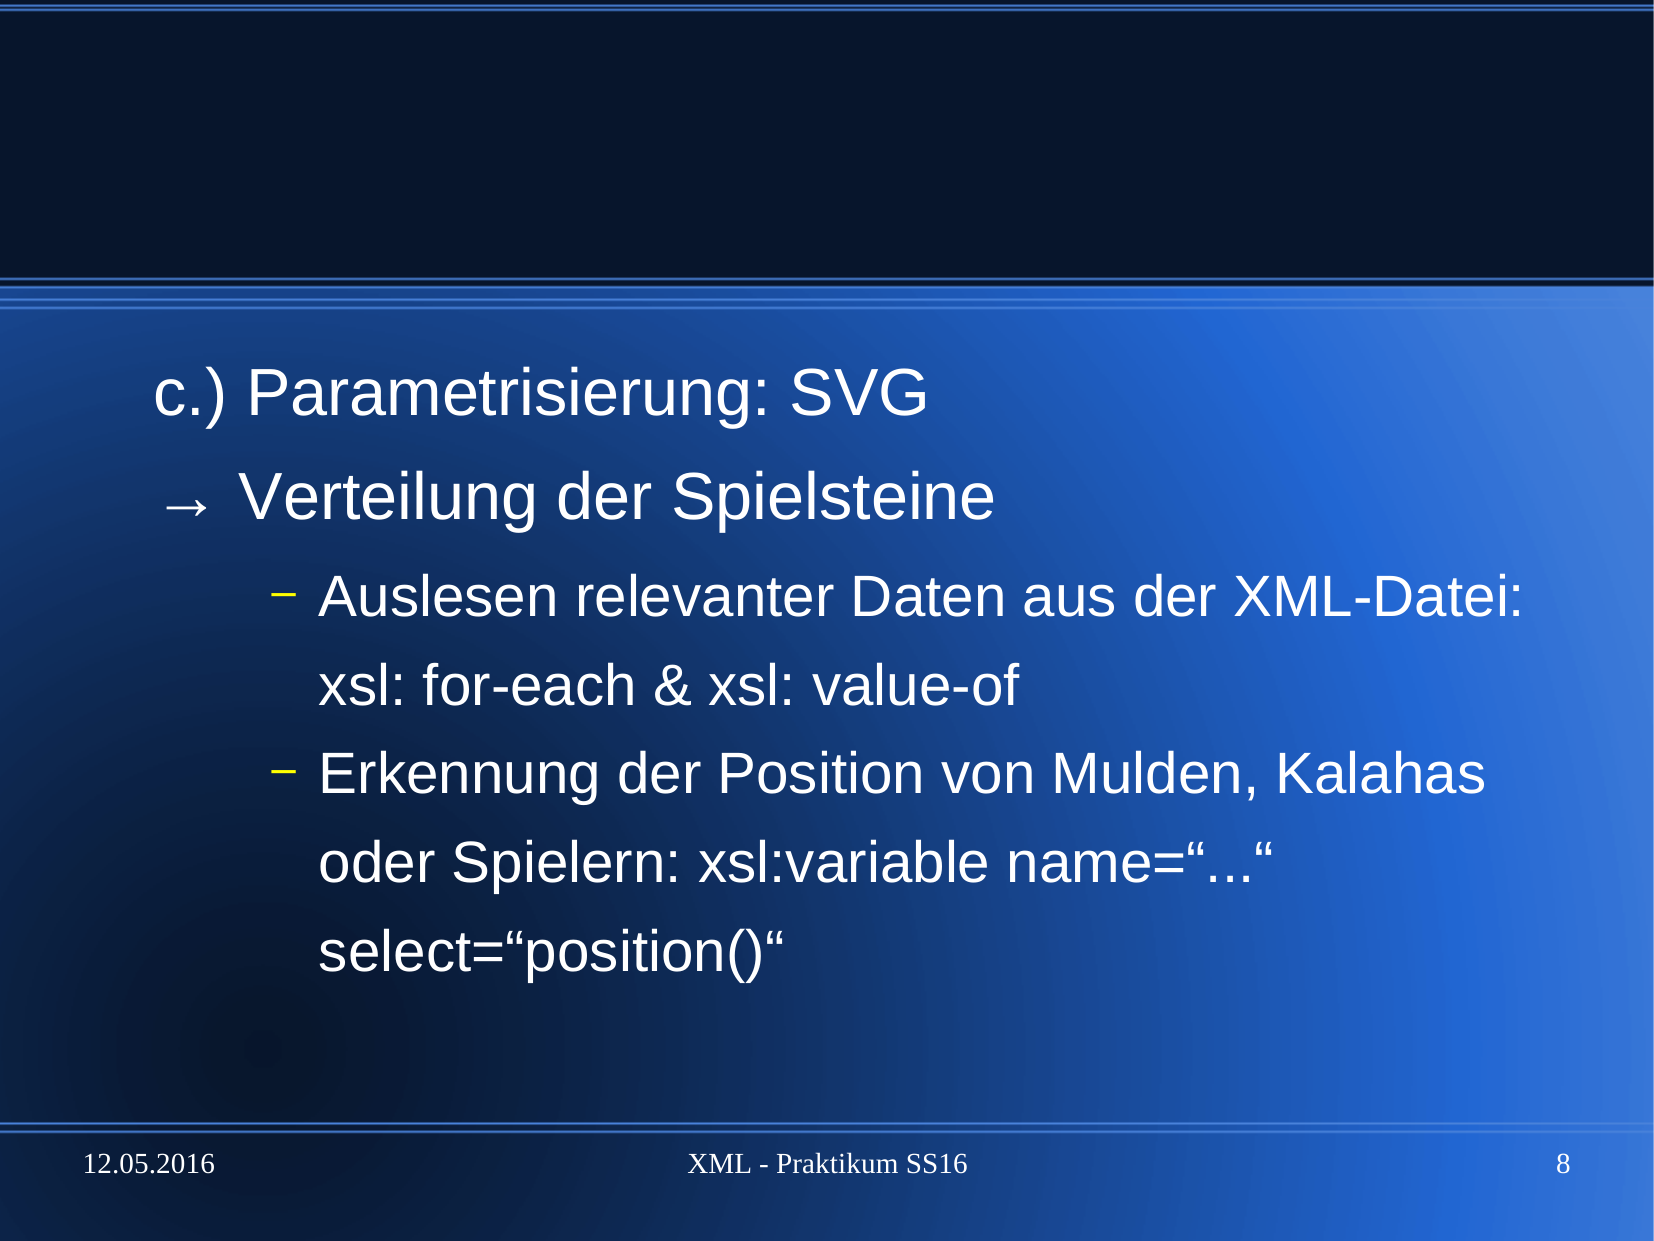

# c.) Parametrisierung: SVG
→ Verteilung der Spielsteine
Auslesen relevanter Daten aus der XML-Datei:
xsl: for-each & xsl: value-of
Erkennung der Position von Mulden, Kalahas
oder Spielern: xsl:variable name=“...“
select=“position()“
12.05.2016
XML - Praktikum SS16
8